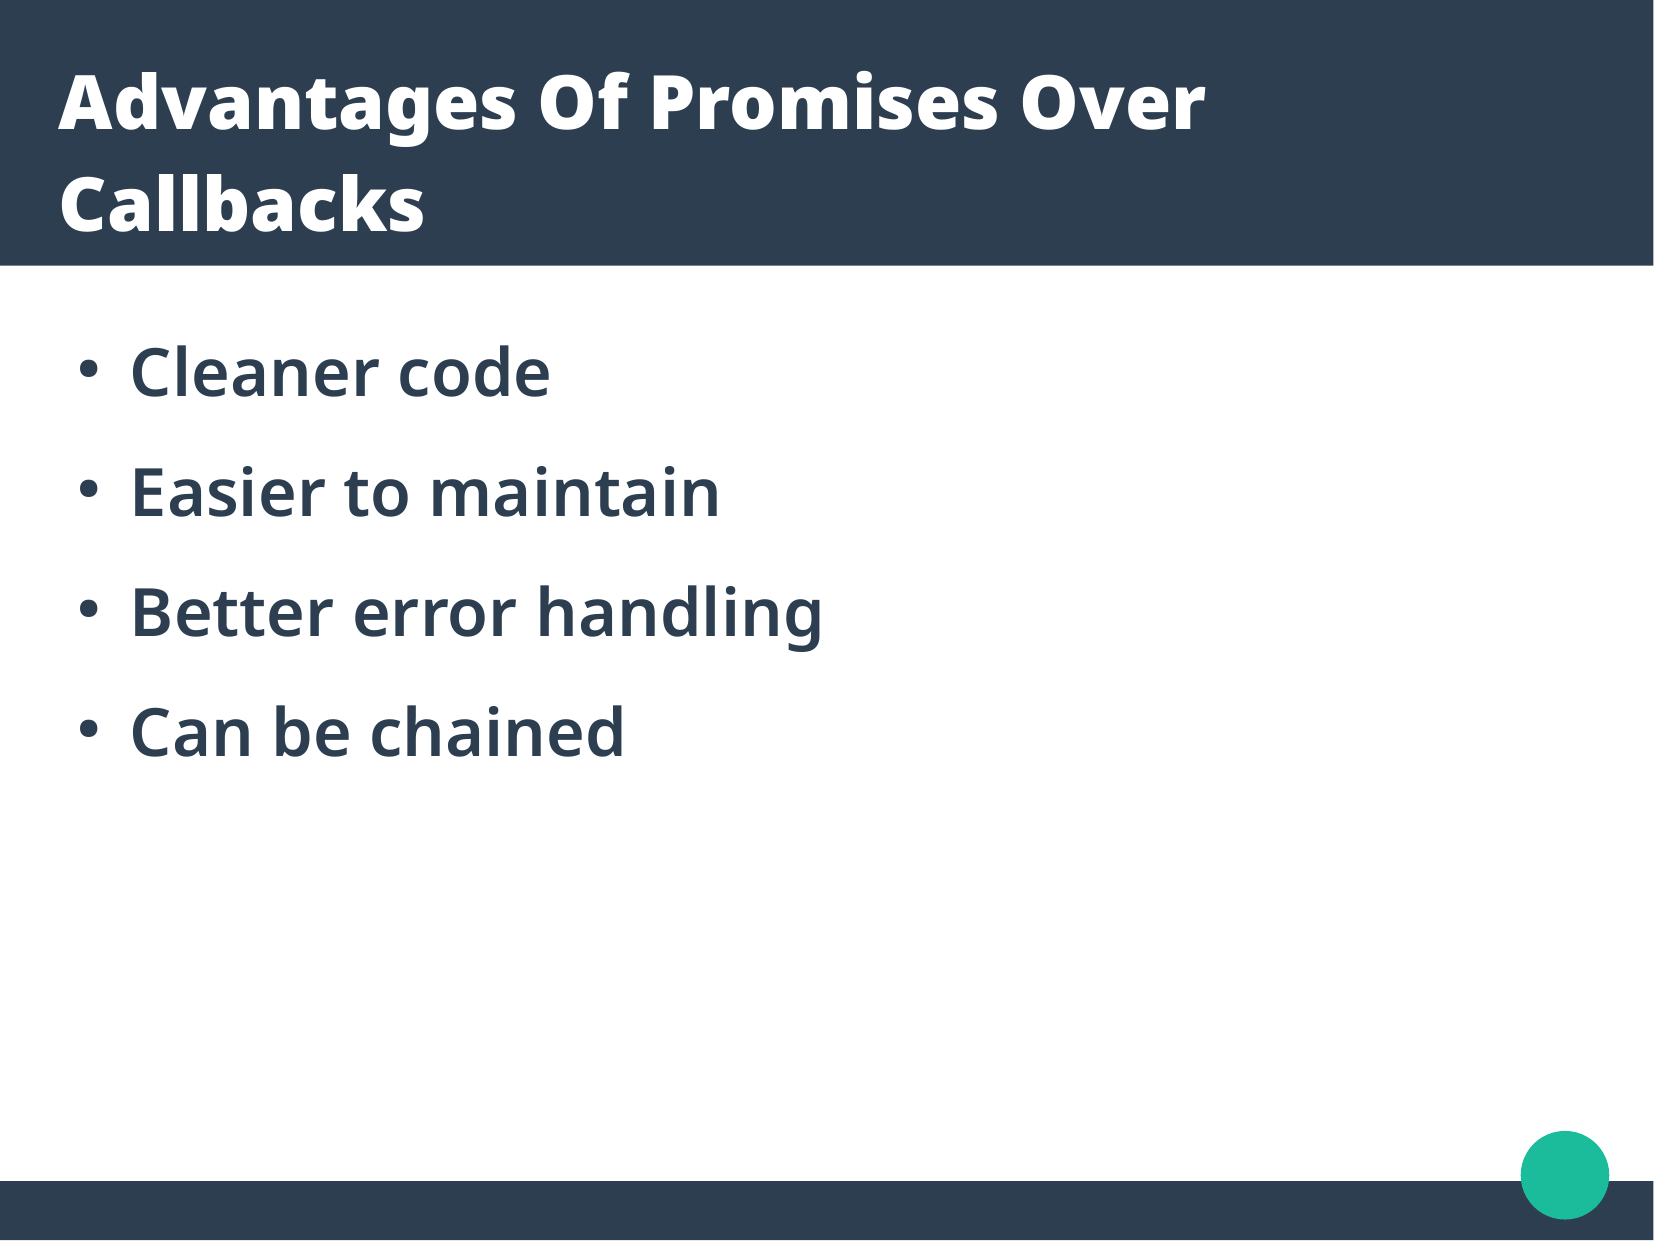

# Advantages Of Promises Over Callbacks
Cleaner code
Easier to maintain
Better error handling
Can be chained